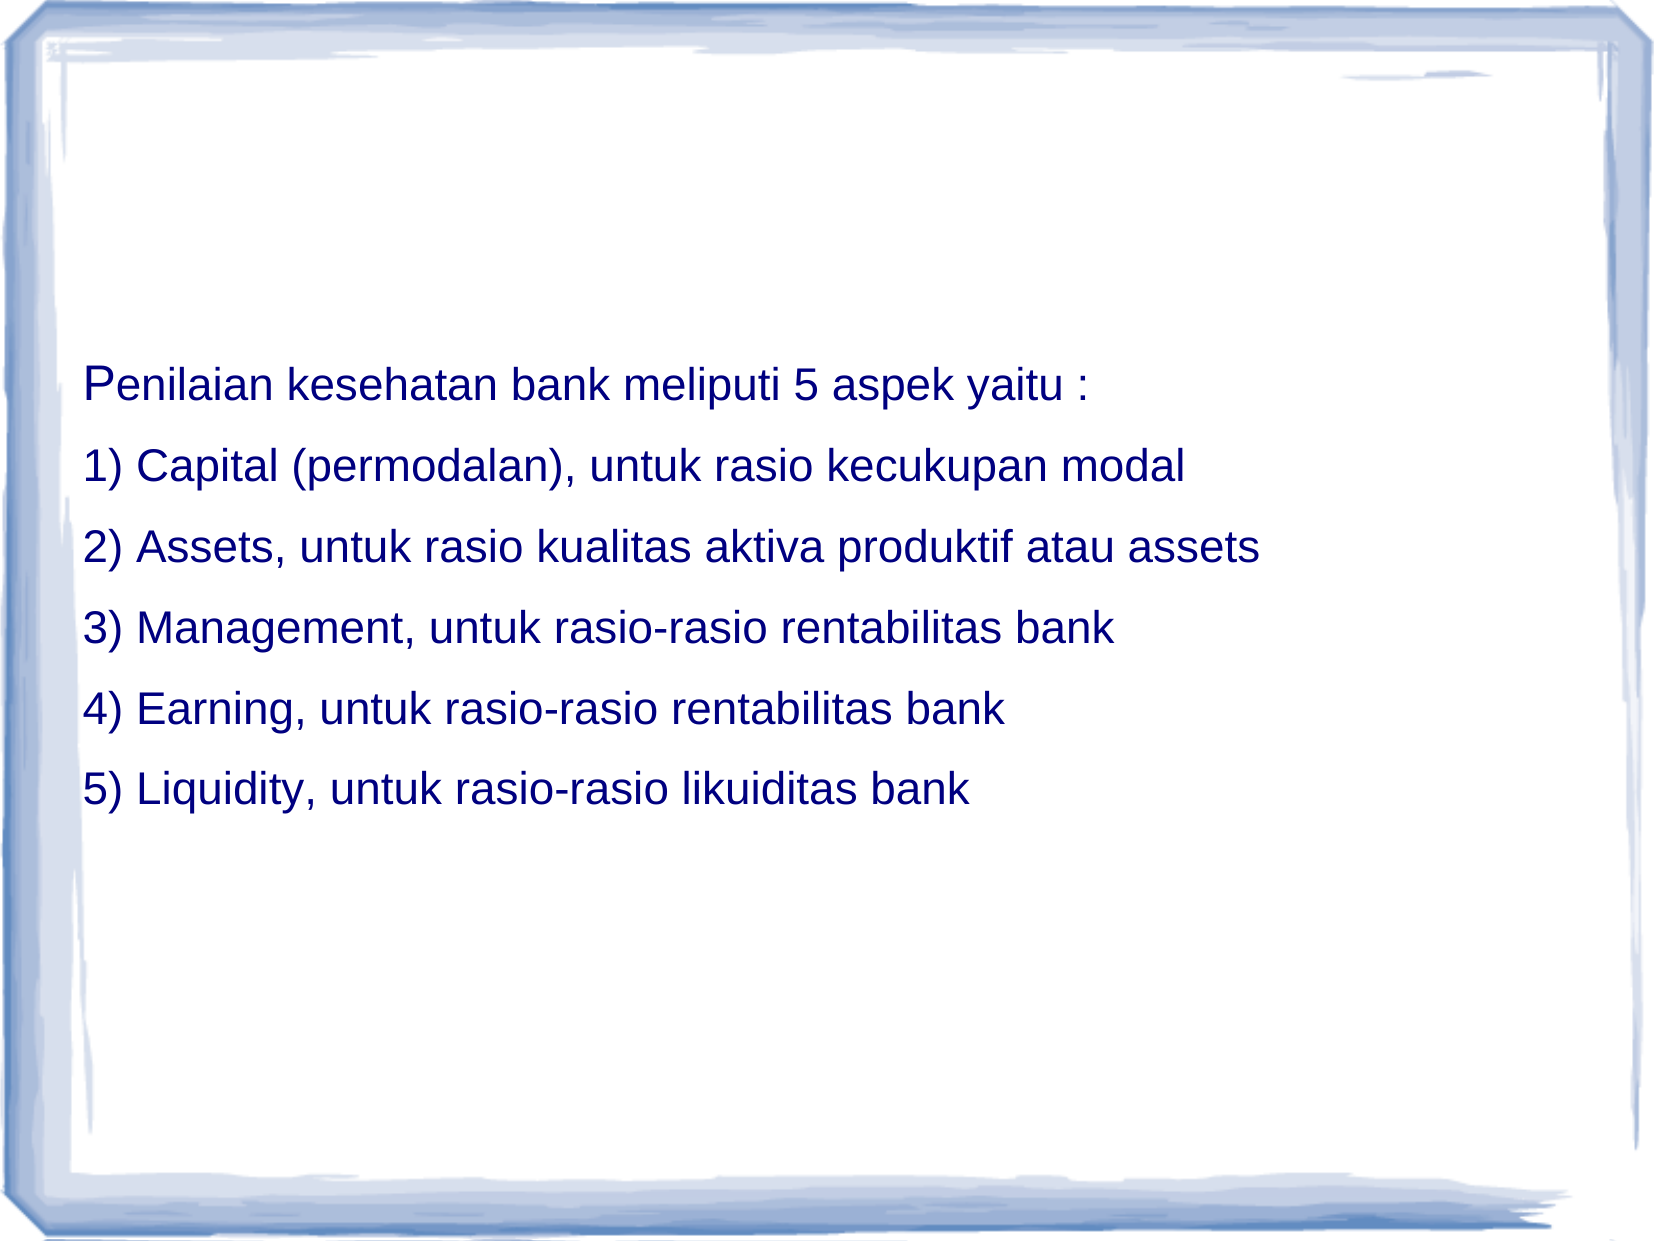

# Penilaian kesehatan bank meliputi 5 aspek yaitu :
1) Capital (permodalan), untuk rasio kecukupan modal
2) Assets, untuk rasio kualitas aktiva produktif atau assets
3) Management, untuk rasio-rasio rentabilitas bank
4) Earning, untuk rasio-rasio rentabilitas bank
5) Liquidity, untuk rasio-rasio likuiditas bank